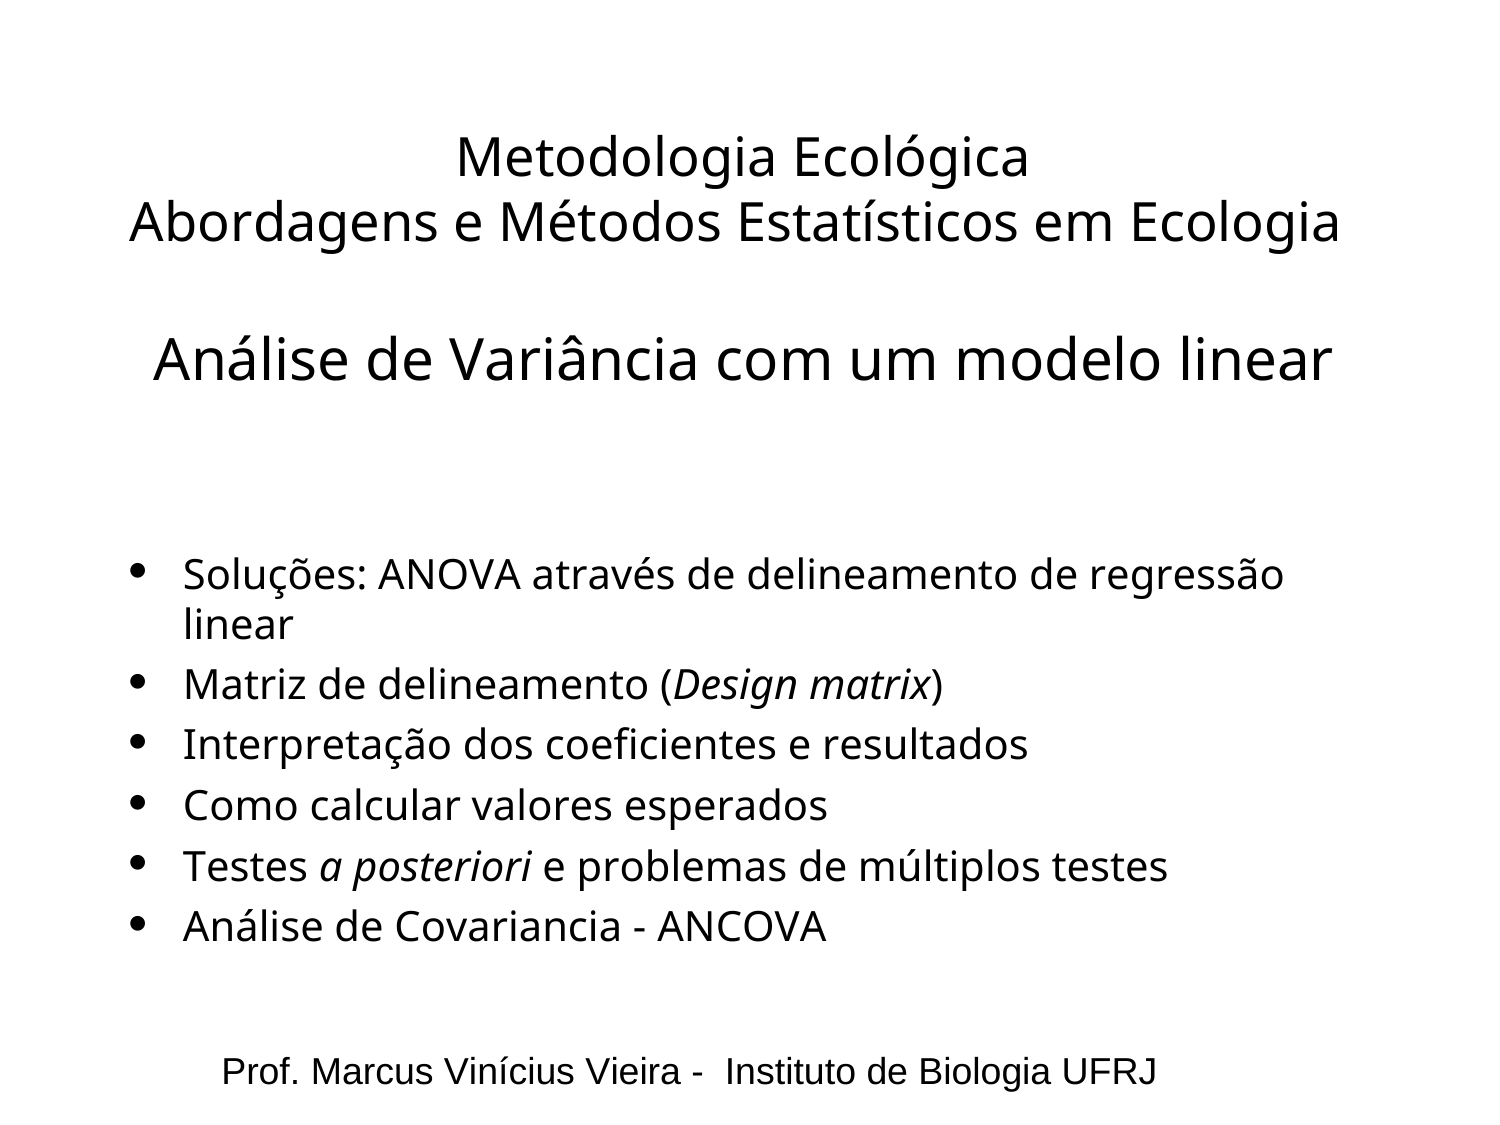

# Metodologia Ecológica Abordagens e Métodos Estatísticos em Ecologia Análise de Variância com um modelo linear
Soluções: ANOVA através de delineamento de regressão linear
Matriz de delineamento (Design matrix)
Interpretação dos coeficientes e resultados
Como calcular valores esperados
Testes a posteriori e problemas de múltiplos testes
Análise de Covariancia - ANCOVA
Prof. Marcus Vinícius Vieira - Instituto de Biologia UFRJ